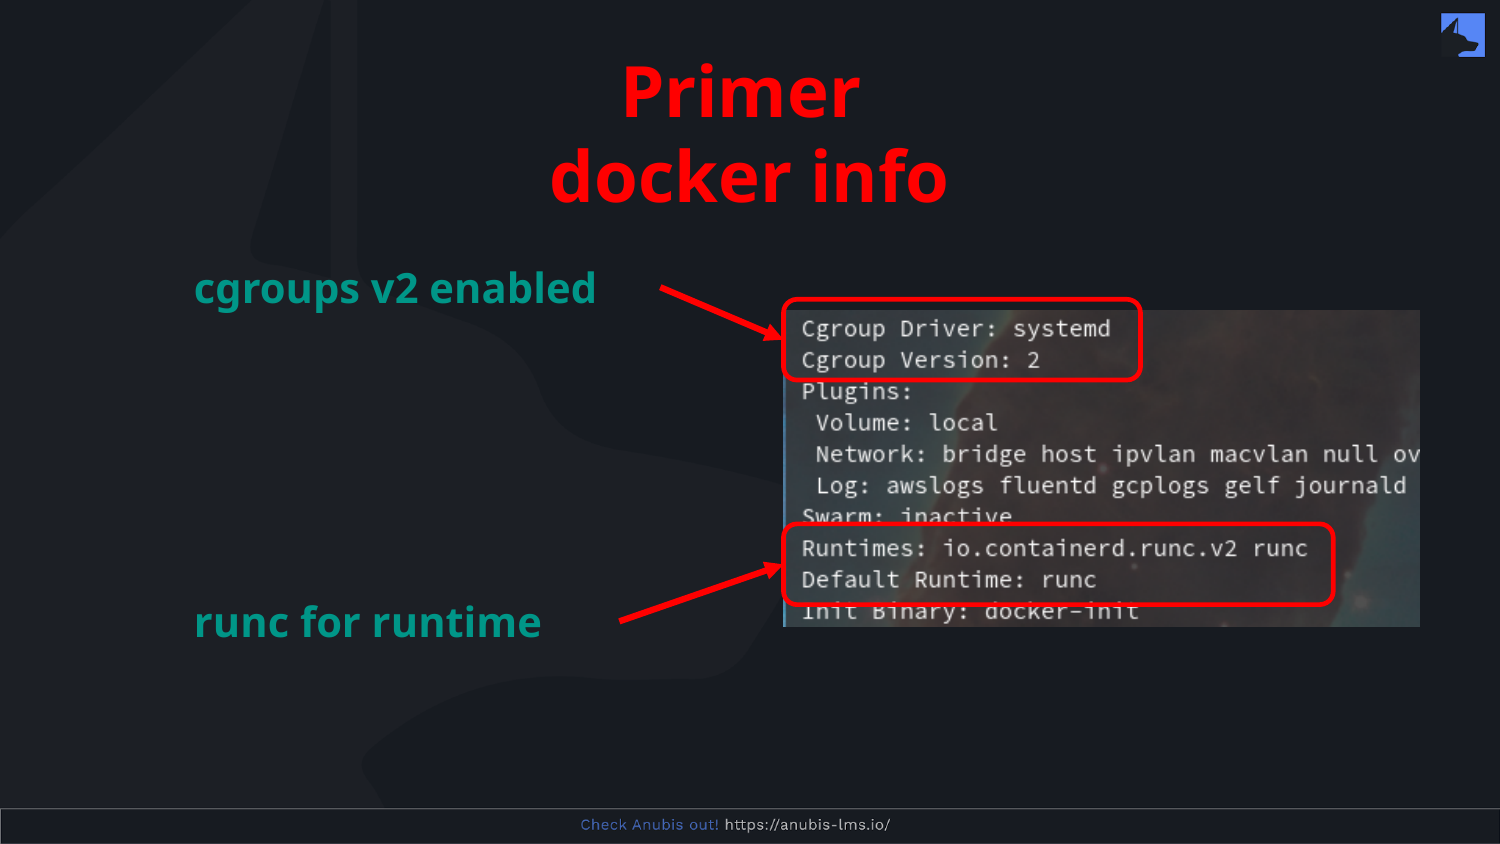

# Primer docker info
cgroups v2 enabled
runc for runtime